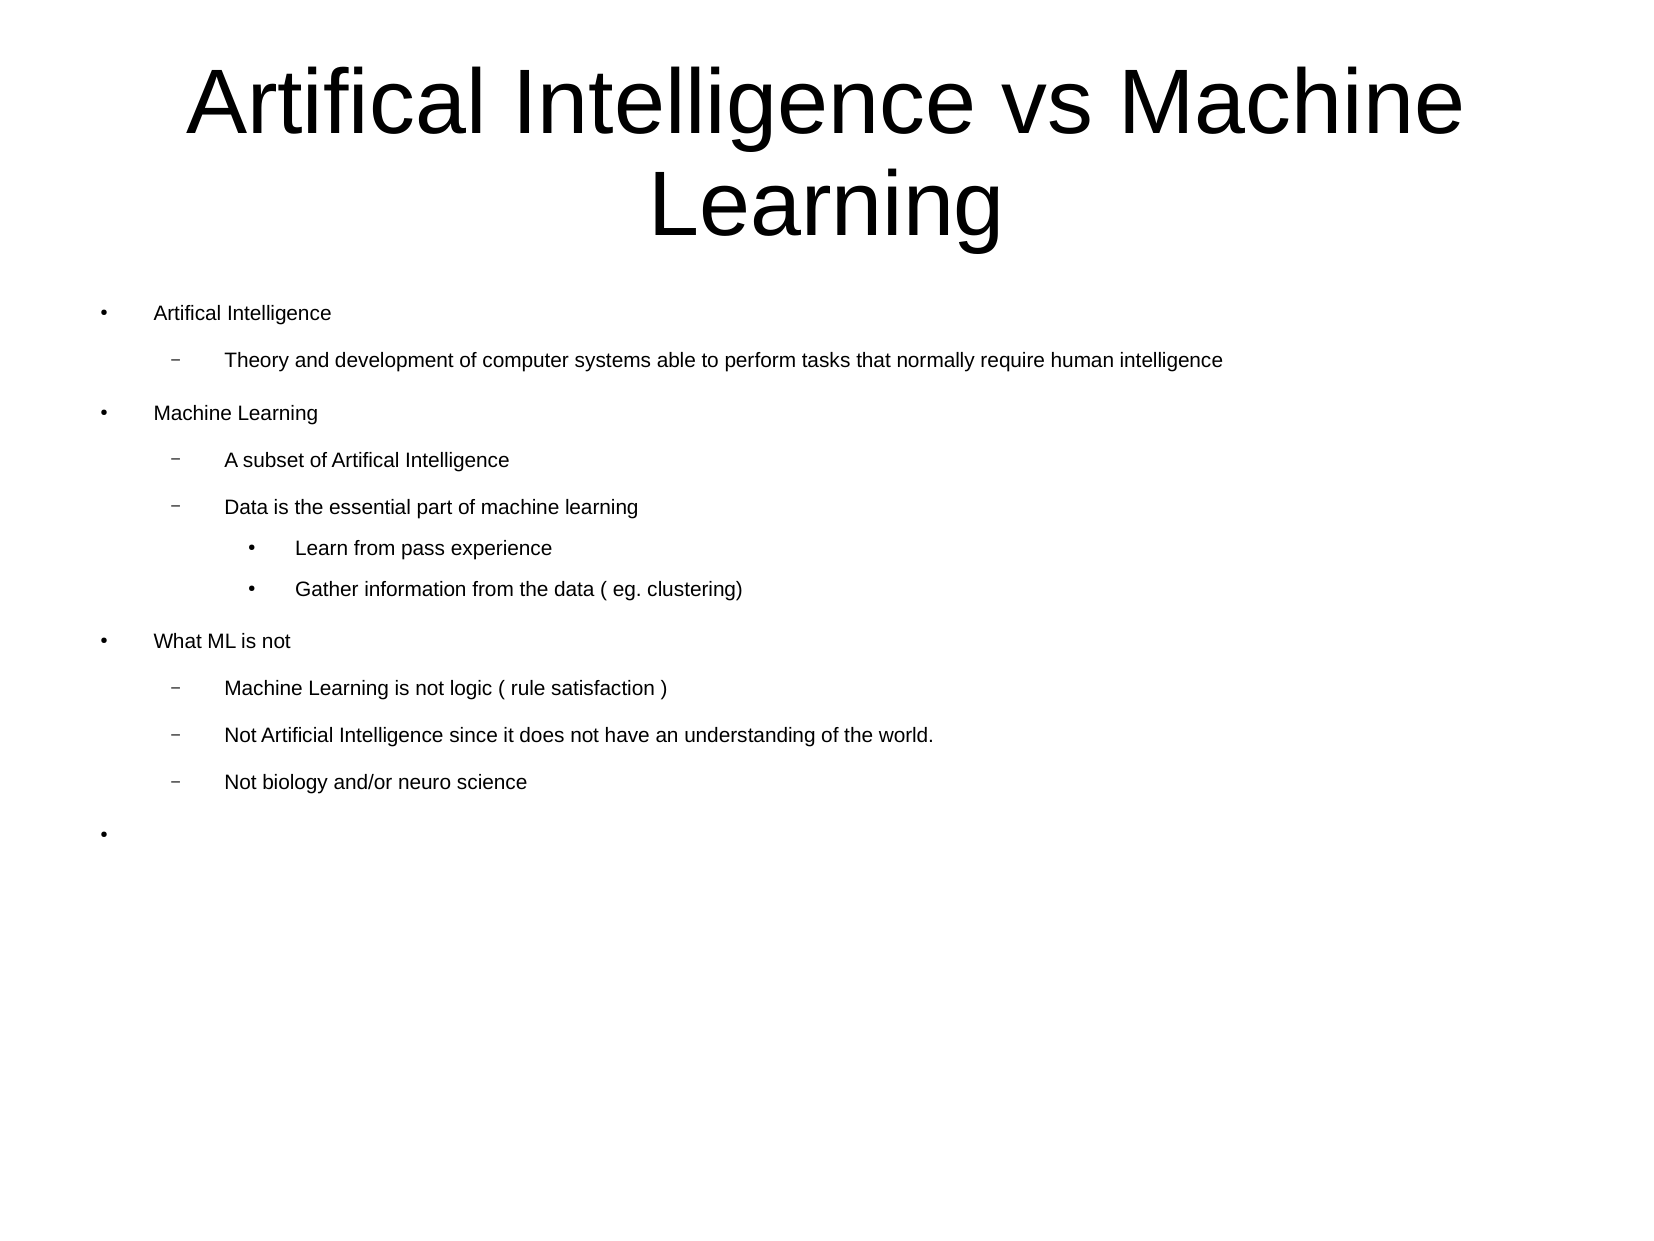

# Artifical Intelligence vs Machine Learning
Artifical Intelligence
Theory and development of computer systems able to perform tasks that normally require human intelligence
Machine Learning
A subset of Artifical Intelligence
Data is the essential part of machine learning
Learn from pass experience
Gather information from the data ( eg. clustering)
What ML is not
Machine Learning is not logic ( rule satisfaction )
Not Artificial Intelligence since it does not have an understanding of the world.
Not biology and/or neuro science